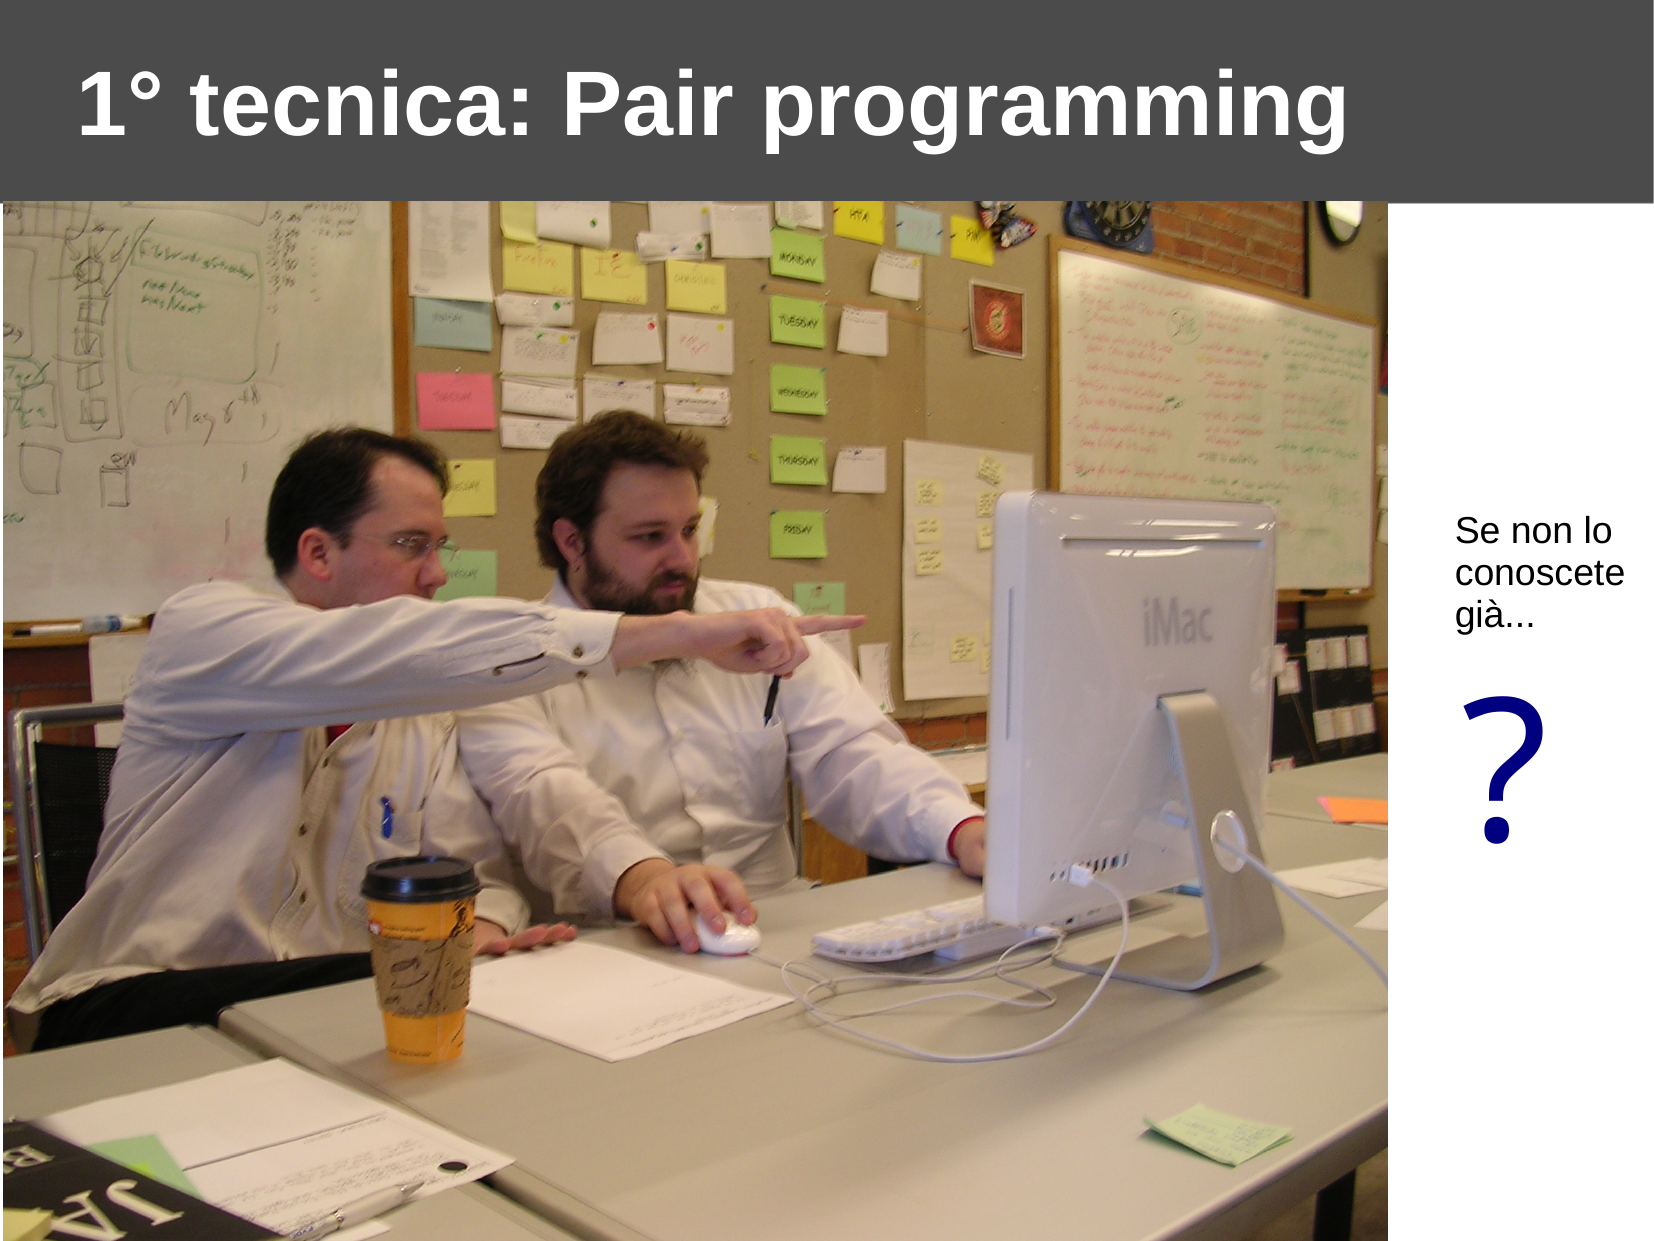

# 1° tecnica: Pair programming
Se non lo
conoscete
già...
?